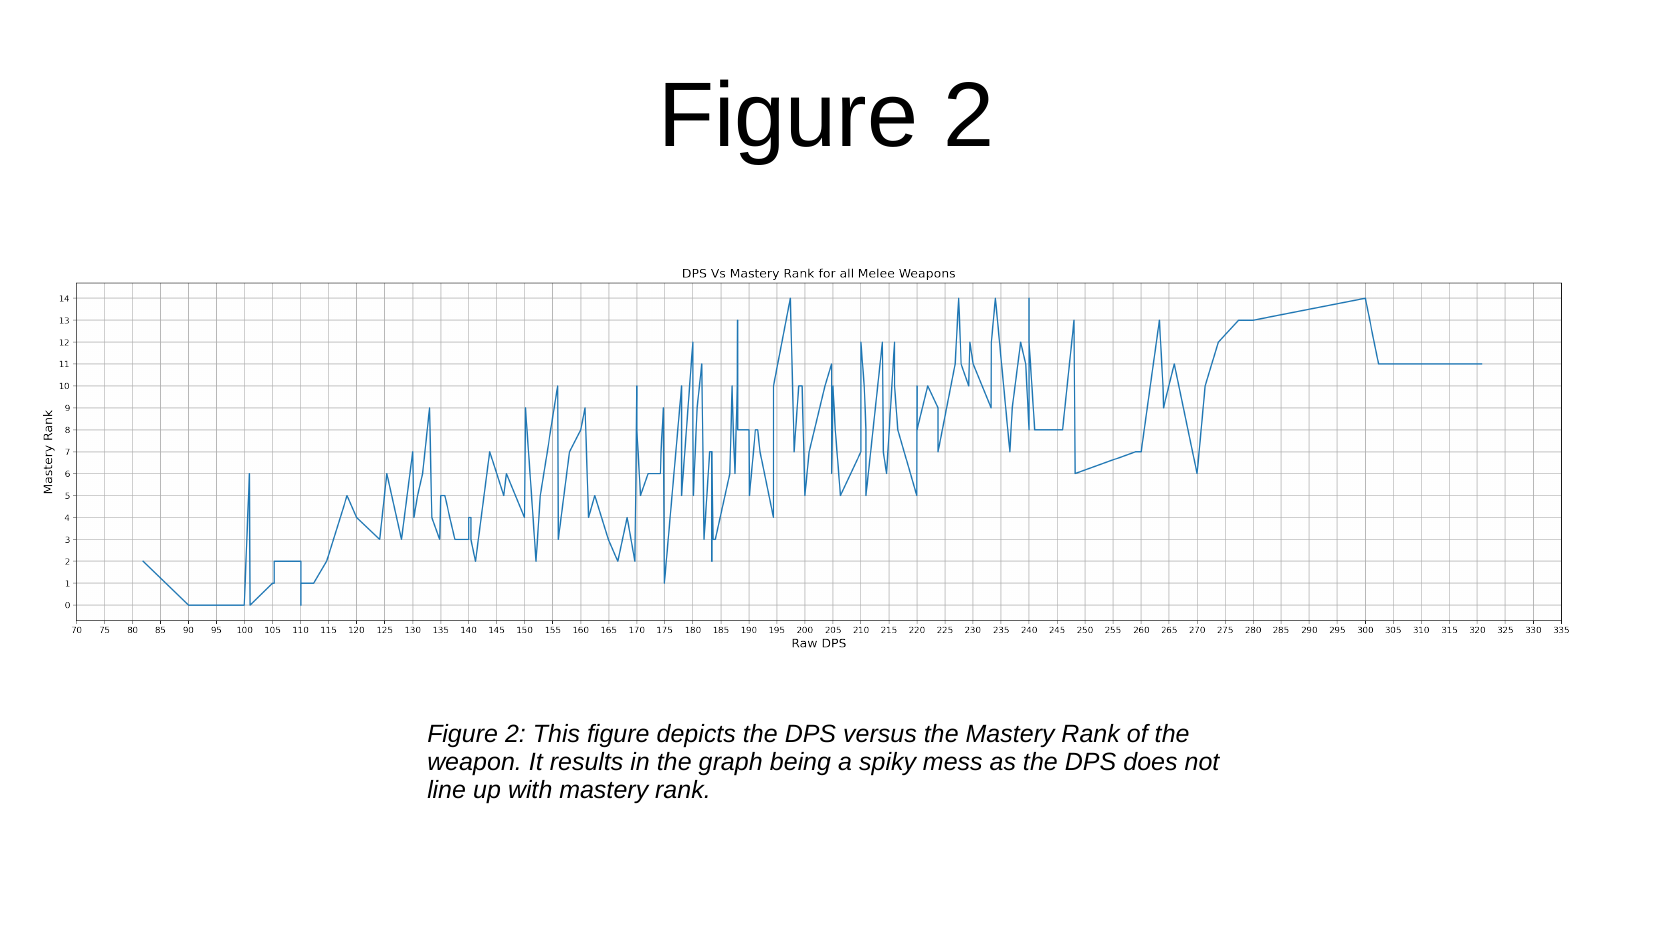

# Figure 2
Figure 2: This figure depicts the DPS versus the Mastery Rank of the weapon. It results in the graph being a spiky mess as the DPS does not line up with mastery rank.